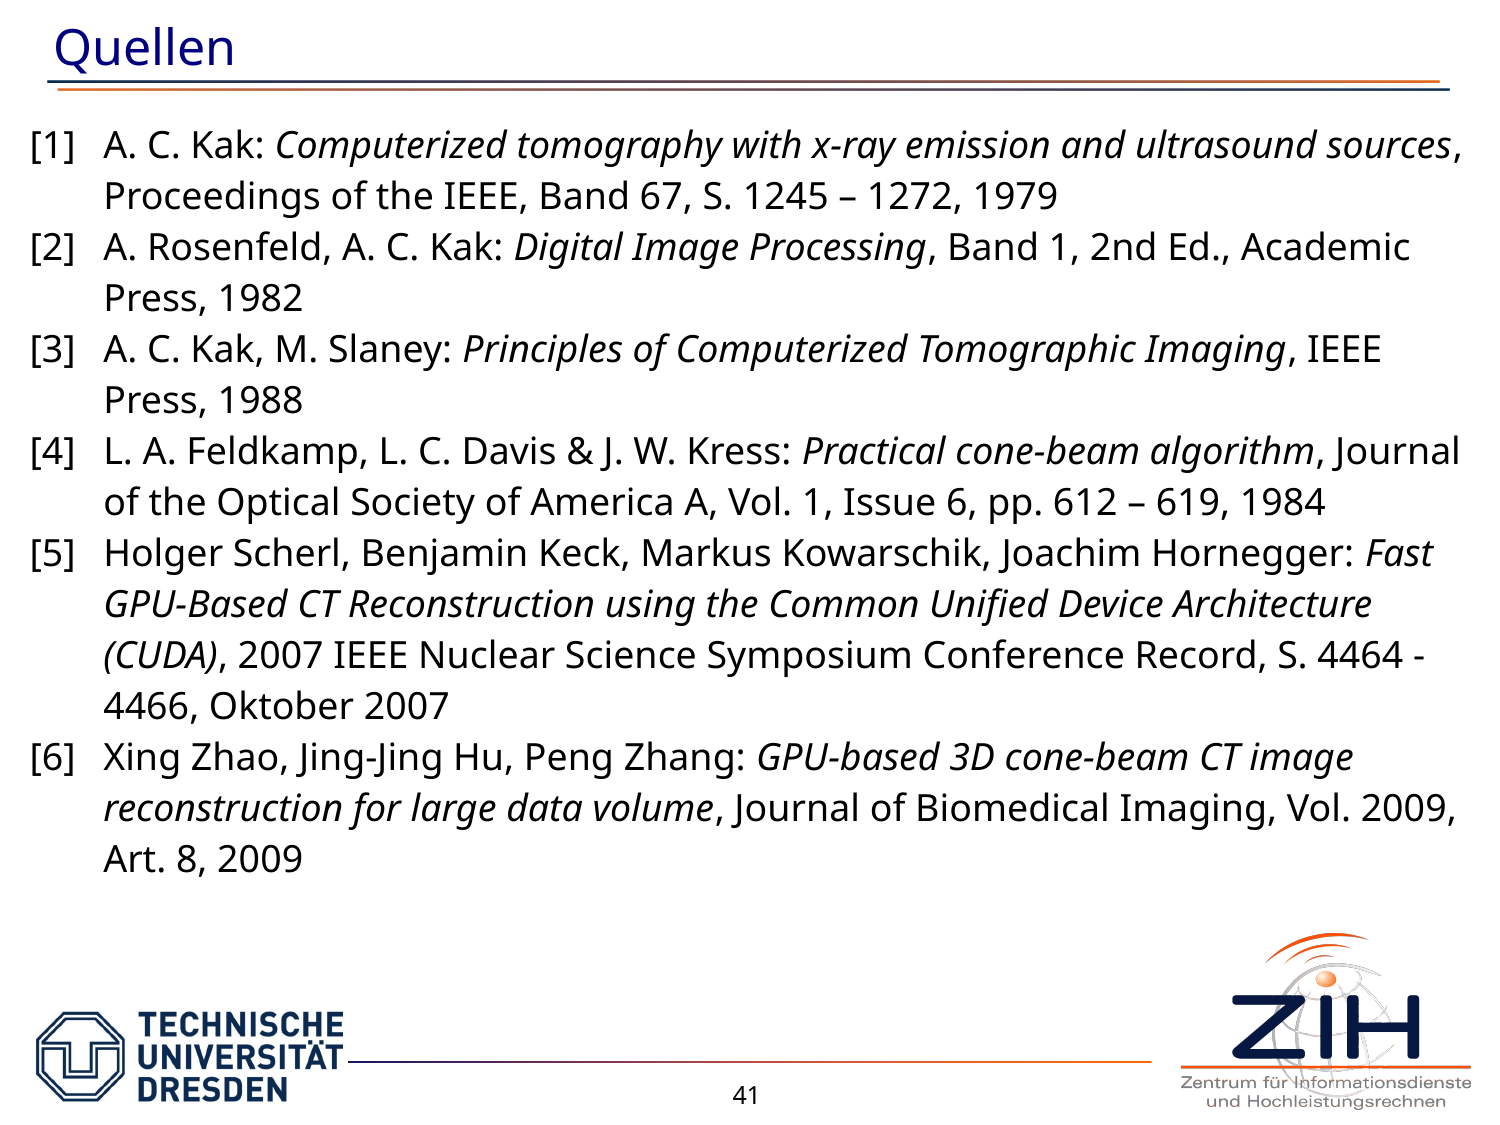

# Quellen
[1]	A. C. Kak: Computerized tomography with x-ray emission and ultrasound sources,
	Proceedings of the IEEE, Band 67, S. 1245 – 1272, 1979
[2]	A. Rosenfeld, A. C. Kak: Digital Image Processing, Band 1, 2nd Ed., Academic
	Press, 1982
[3]	A. C. Kak, M. Slaney: Principles of Computerized Tomographic Imaging, IEEE
	Press, 1988
[4]	L. A. Feldkamp, L. C. Davis & J. W. Kress: Practical cone-beam algorithm, Journal
	of the Optical Society of America A, Vol. 1, Issue 6, pp. 612 – 619, 1984
[5]	Holger Scherl, Benjamin Keck, Markus Kowarschik, Joachim Hornegger: Fast
	GPU-Based CT Reconstruction using the Common Unified Device Architecture
	(CUDA), 2007 IEEE Nuclear Science Symposium Conference Record, S. 4464 -
	4466, Oktober 2007
[6]	Xing Zhao, Jing-Jing Hu, Peng Zhang: GPU-based 3D cone-beam CT image
	reconstruction for large data volume, Journal of Biomedical Imaging, Vol. 2009,
	Art. 8, 2009
41